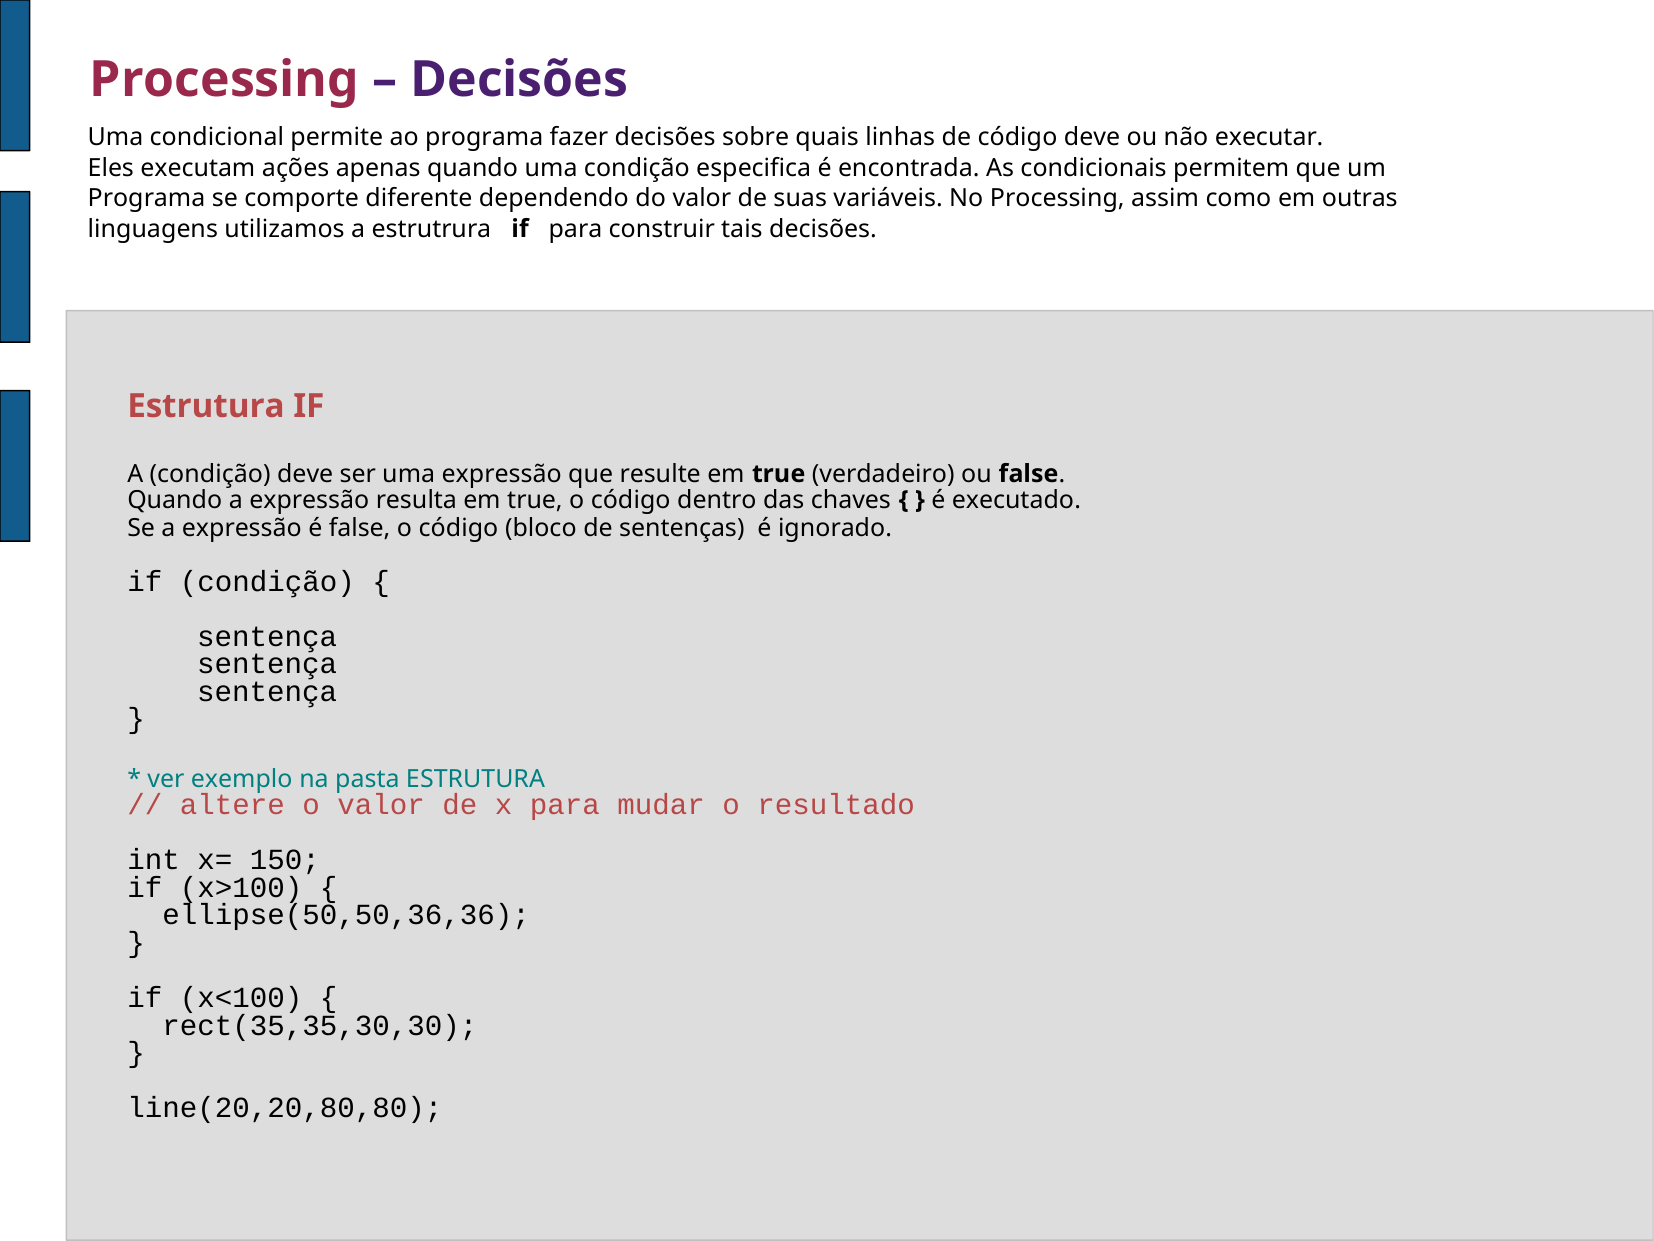

Processing – Decisões
Uma condicional permite ao programa fazer decisões sobre quais linhas de código deve ou não executar.
Eles executam ações apenas quando uma condição especifica é encontrada. As condicionais permitem que um
Programa se comporte diferente dependendo do valor de suas variáveis. No Processing, assim como em outras
linguagens utilizamos a estrutrura if para construir tais decisões.
Estrutura IF
A (condição) deve ser uma expressão que resulte em true (verdadeiro) ou false.
Quando a expressão resulta em true, o código dentro das chaves { } é executado.
Se a expressão é false, o código (bloco de sentenças) é ignorado.
if (condição) {
 sentença
 sentença
 sentença
}
* ver exemplo na pasta ESTRUTURA
// altere o valor de x para mudar o resultado
int x= 150;
if (x>100) {
 ellipse(50,50,36,36);
}
if (x<100) {
 rect(35,35,30,30);
}
line(20,20,80,80);